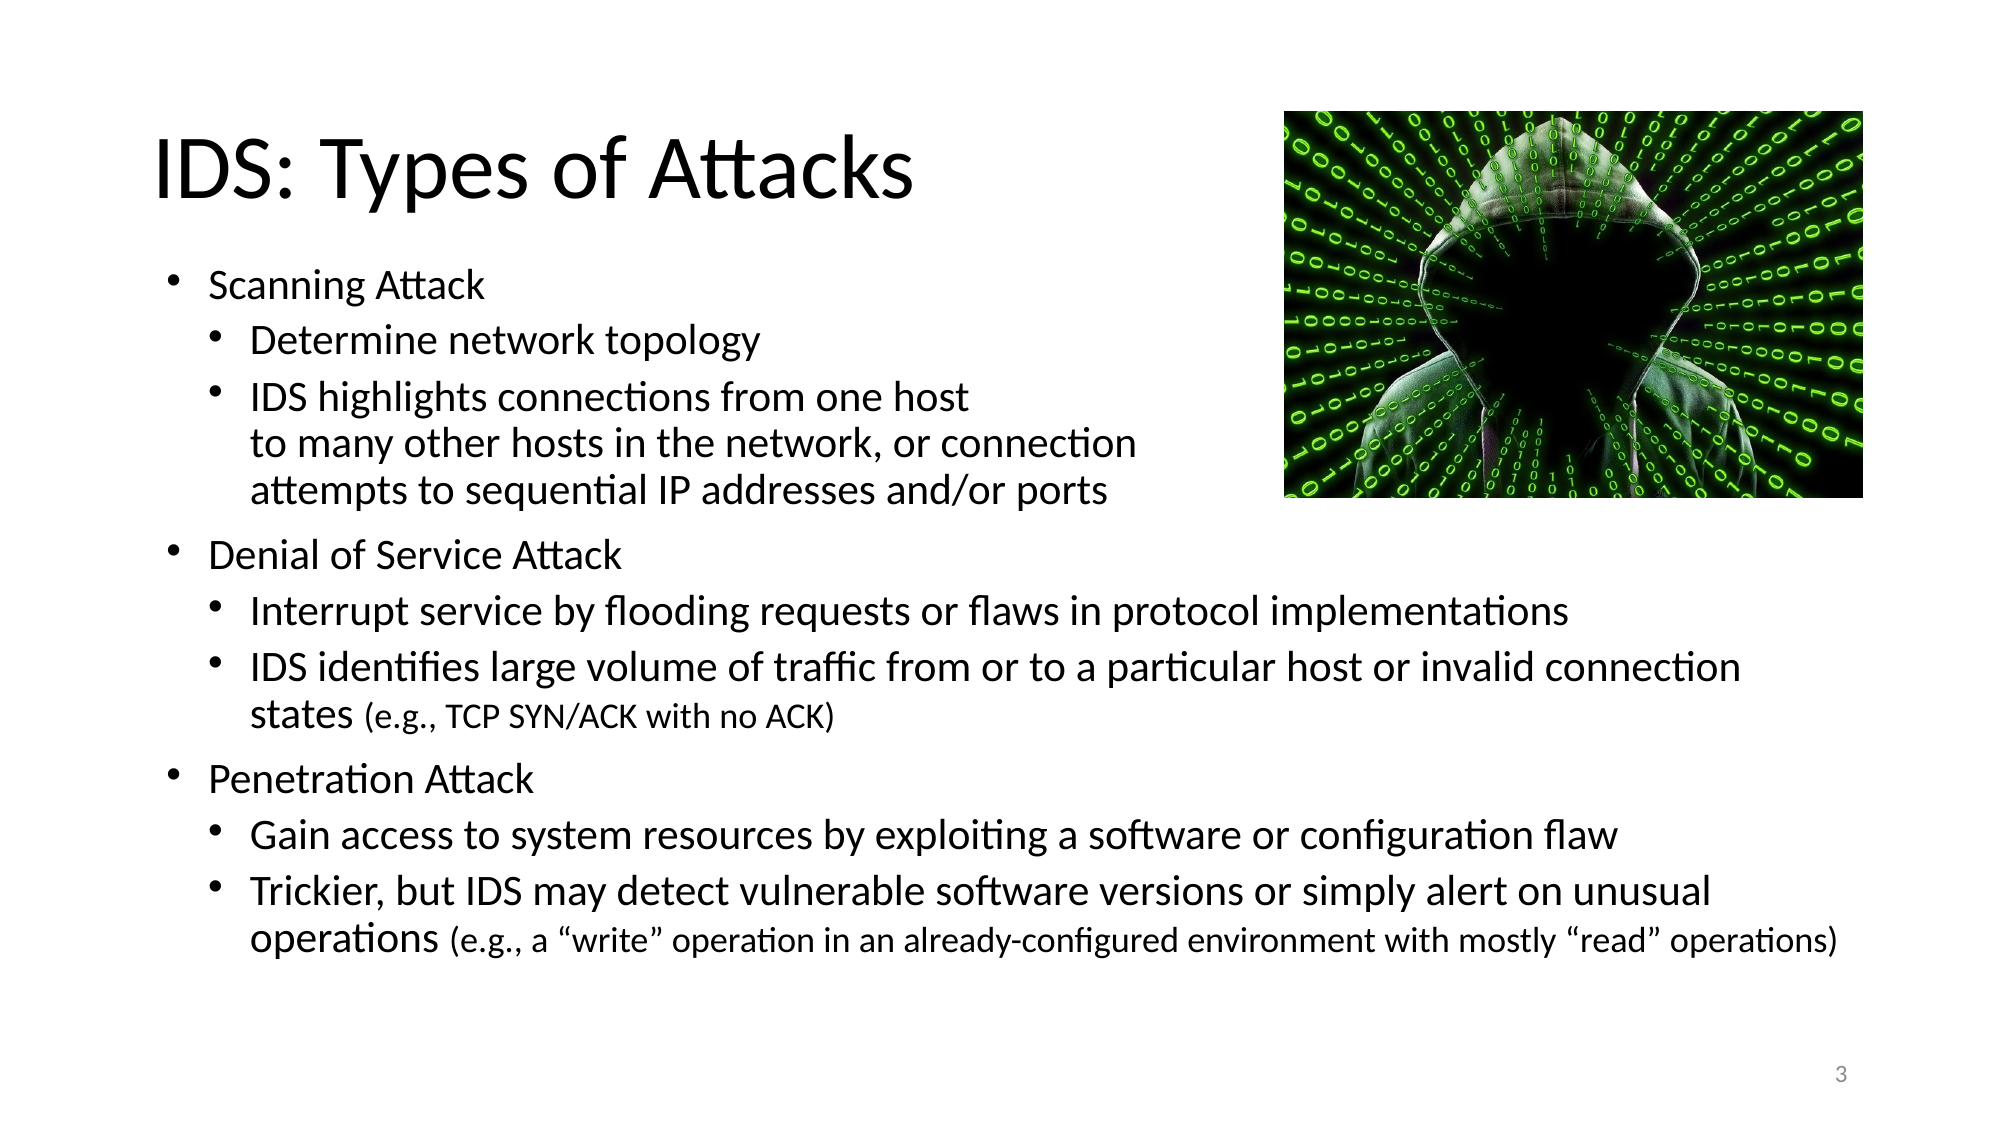

# IDS: Types of Attacks
Scanning Attack
Determine network topology
IDS highlights connections from one host
to many other hosts in the network, or connection
attempts to sequential IP addresses and/or ports
Denial of Service Attack
Interrupt service by flooding requests or flaws in protocol implementations
IDS identifies large volume of traffic from or to a particular host or invalid connection states (e.g., TCP SYN/ACK with no ACK)
Penetration Attack
Gain access to system resources by exploiting a software or configuration flaw
Trickier, but IDS may detect vulnerable software versions or simply alert on unusual operations (e.g., a “write” operation in an already-configured environment with mostly “read” operations)
3